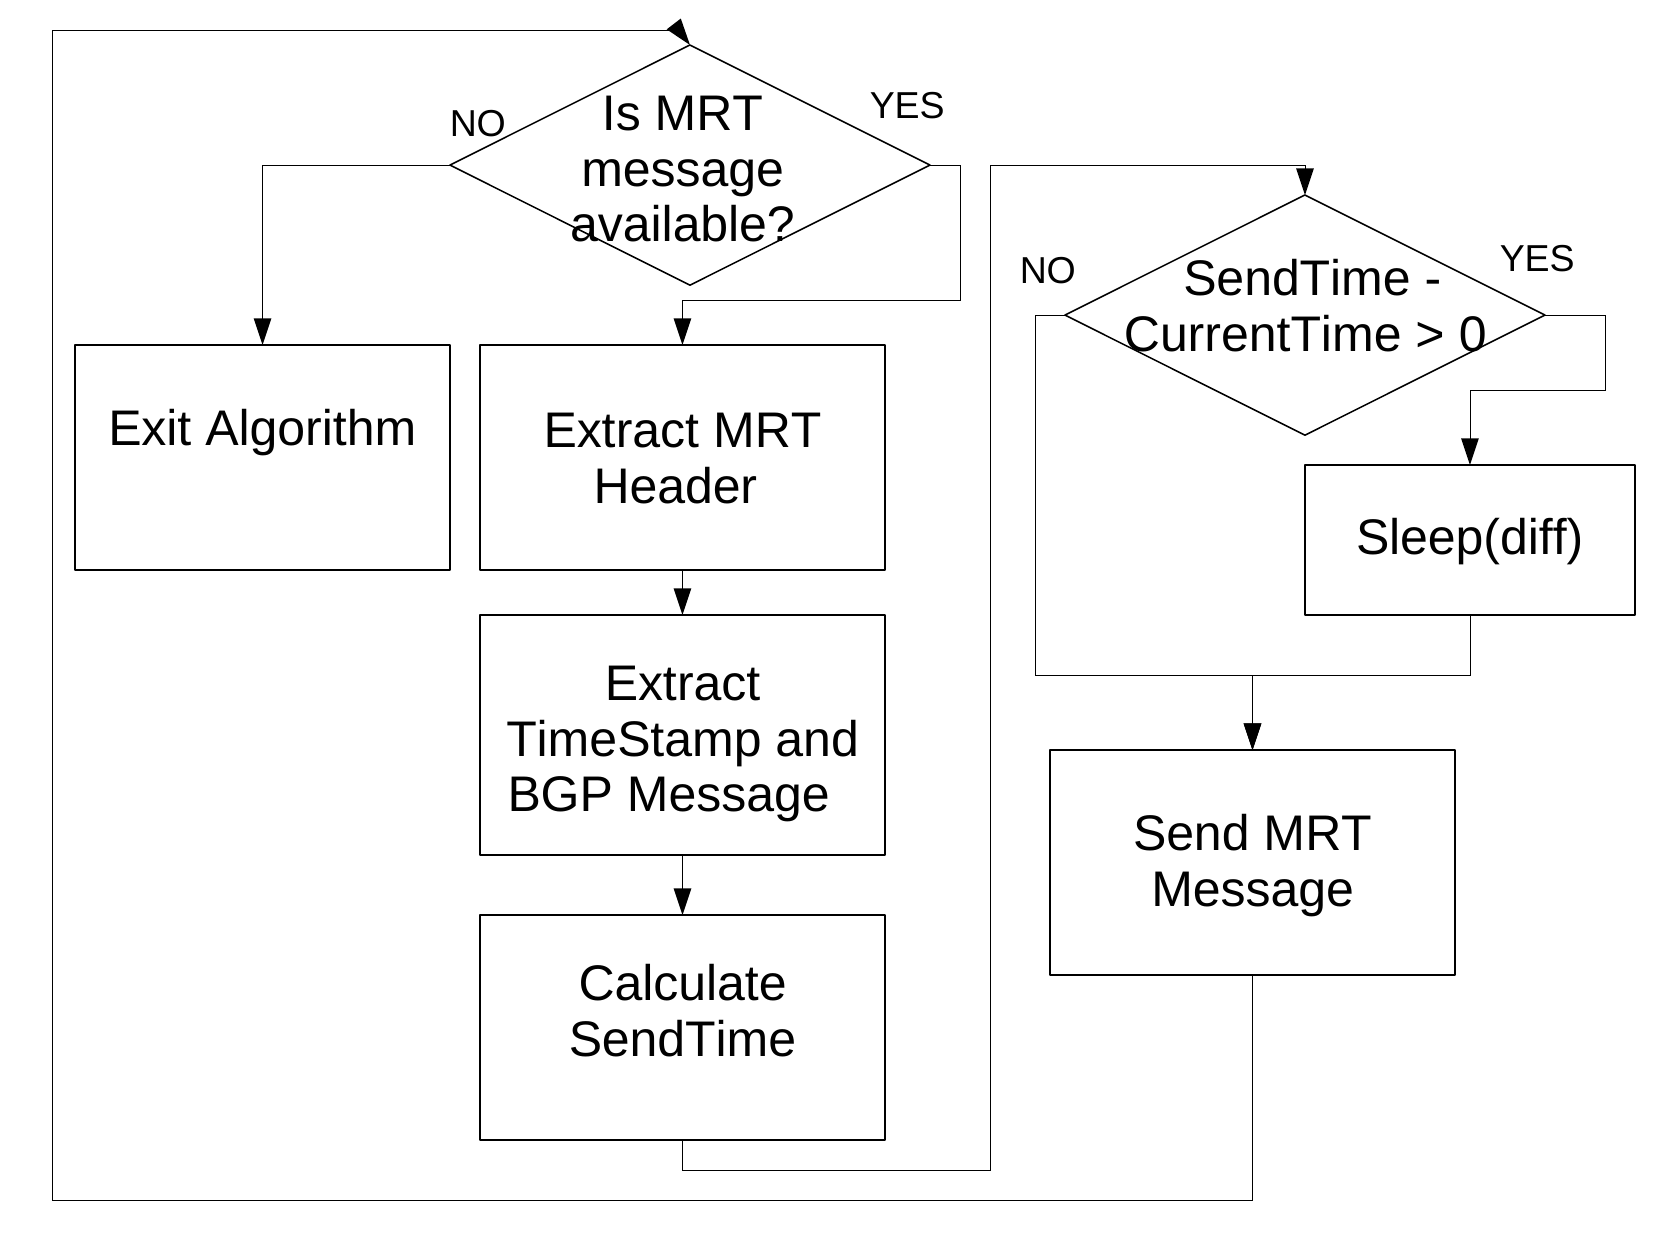

Is MRT
message available?
YES
NO
YES
NO
SendTime - CurrentTime > 0
Exit Algorithm
Extract MRT Header
Sleep(diff)
Extract TimeStamp and BGP Message
Send MRT Message
Calculate SendTime